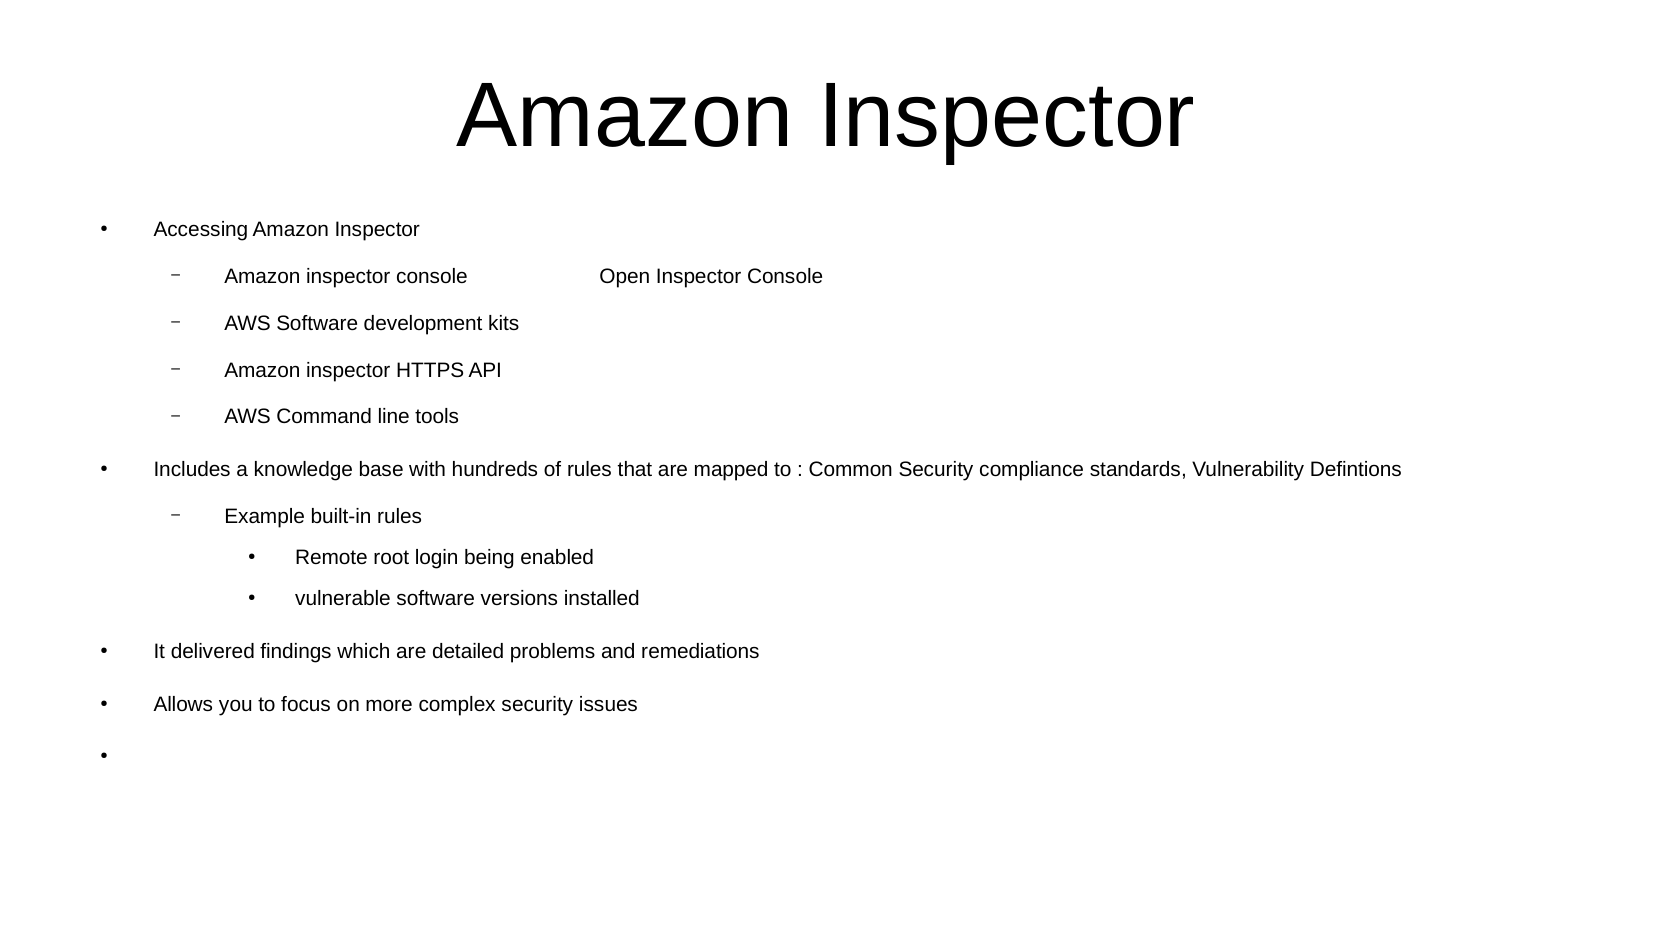

# Amazon Inspector
Accessing Amazon Inspector
Amazon inspector console		Open Inspector Console
AWS Software development kits
Amazon inspector HTTPS API
AWS Command line tools
Includes a knowledge base with hundreds of rules that are mapped to : Common Security compliance standards, Vulnerability Defintions
Example built-in rules
Remote root login being enabled
vulnerable software versions installed
It delivered findings which are detailed problems and remediations
Allows you to focus on more complex security issues